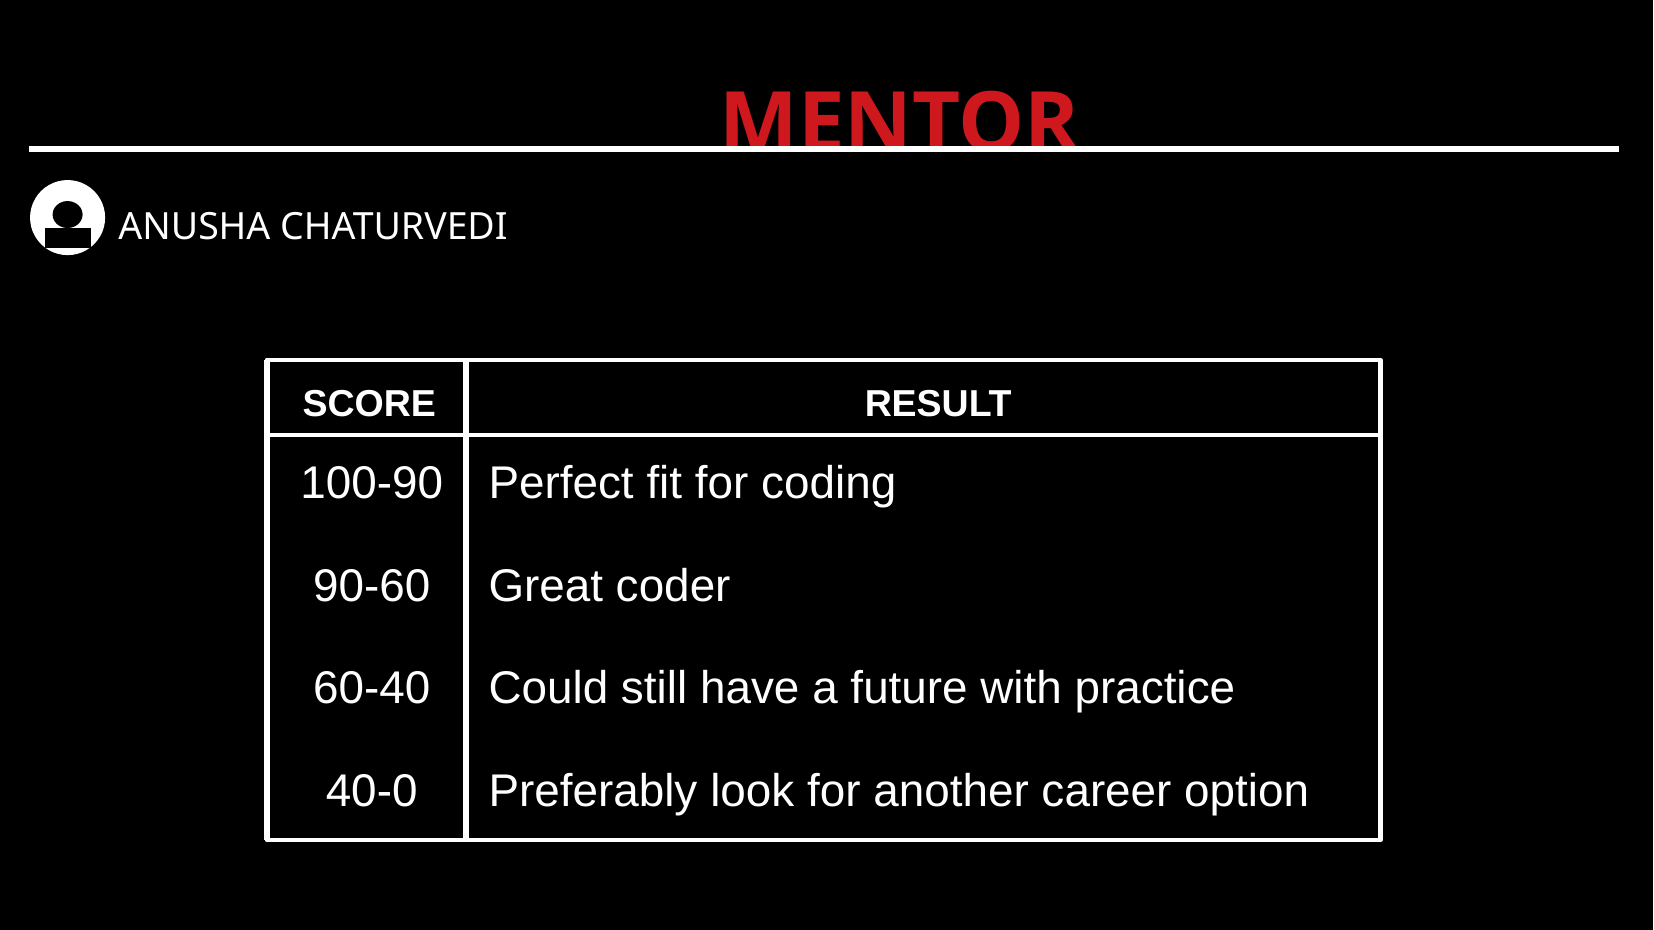

MENTOR
ANUSHA CHATURVEDI
 SCORE RESULT
100-90	 Perfect fit for coding
 90-60	 Great coder
 60-40	 Could still have a future with practice
 40-0	 Preferably look for another career option
| | |
| --- | --- |
| | |
| | |
| | |
| | |